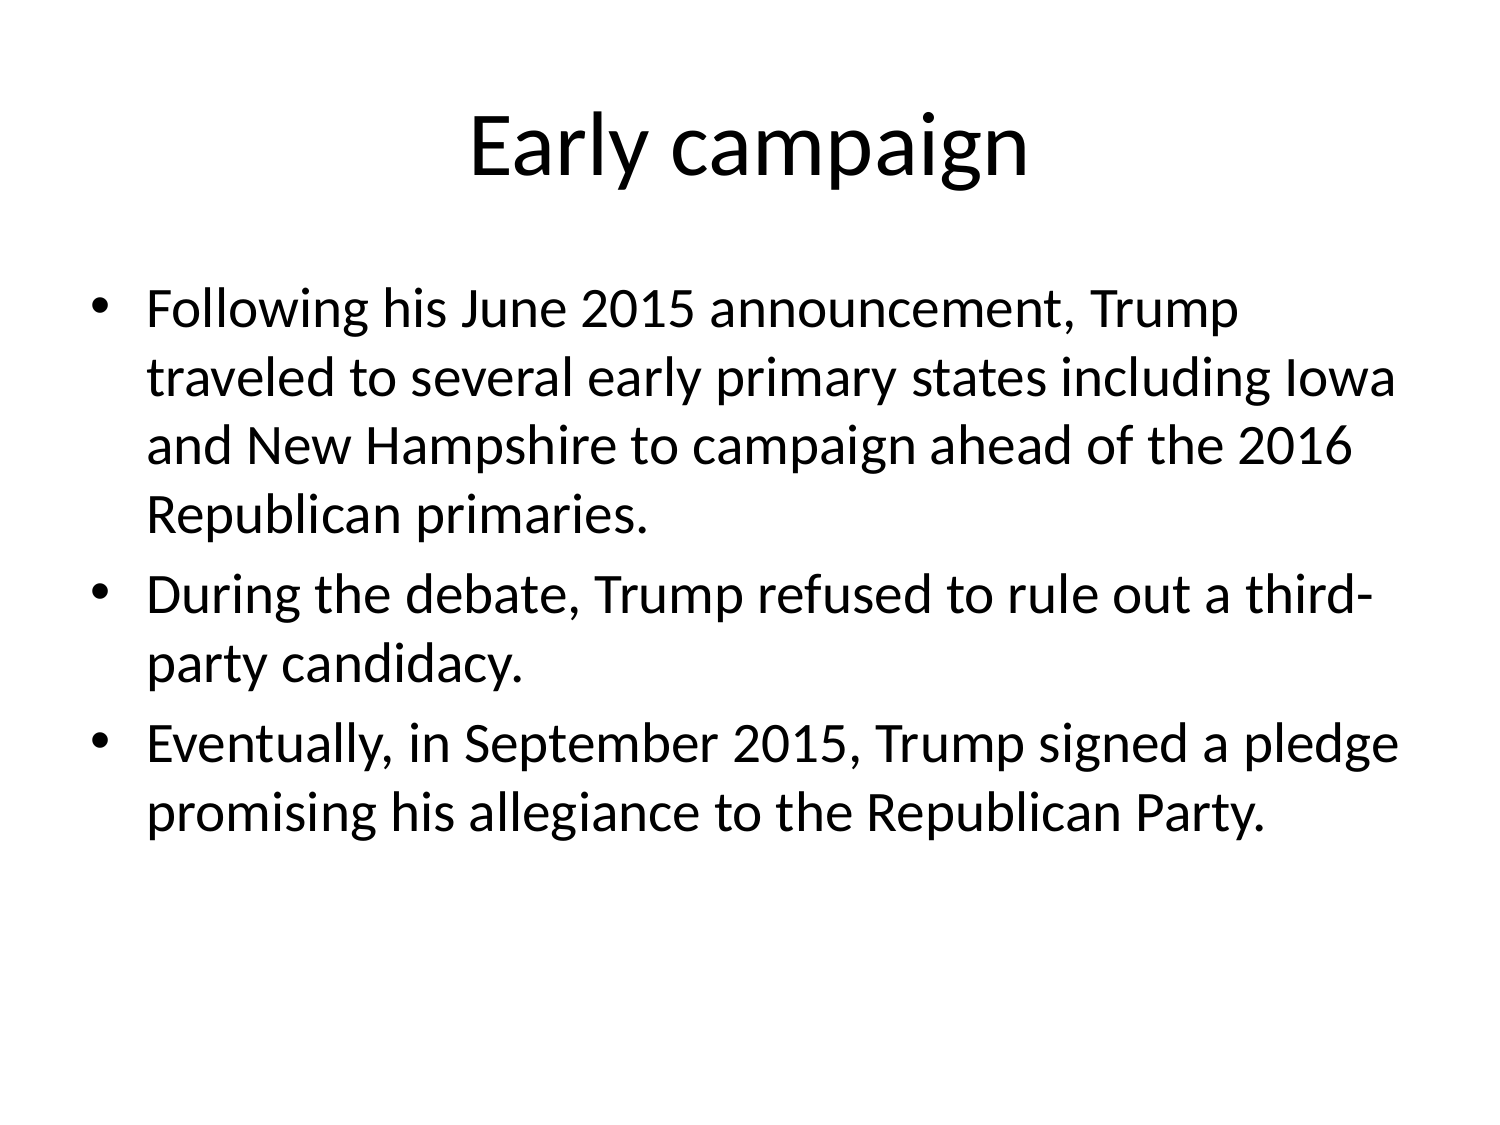

# Early campaign
Following his June 2015 announcement, Trump traveled to several early primary states including Iowa and New Hampshire to campaign ahead of the 2016 Republican primaries.
During the debate, Trump refused to rule out a third-party candidacy.
Eventually, in September 2015, Trump signed a pledge promising his allegiance to the Republican Party.